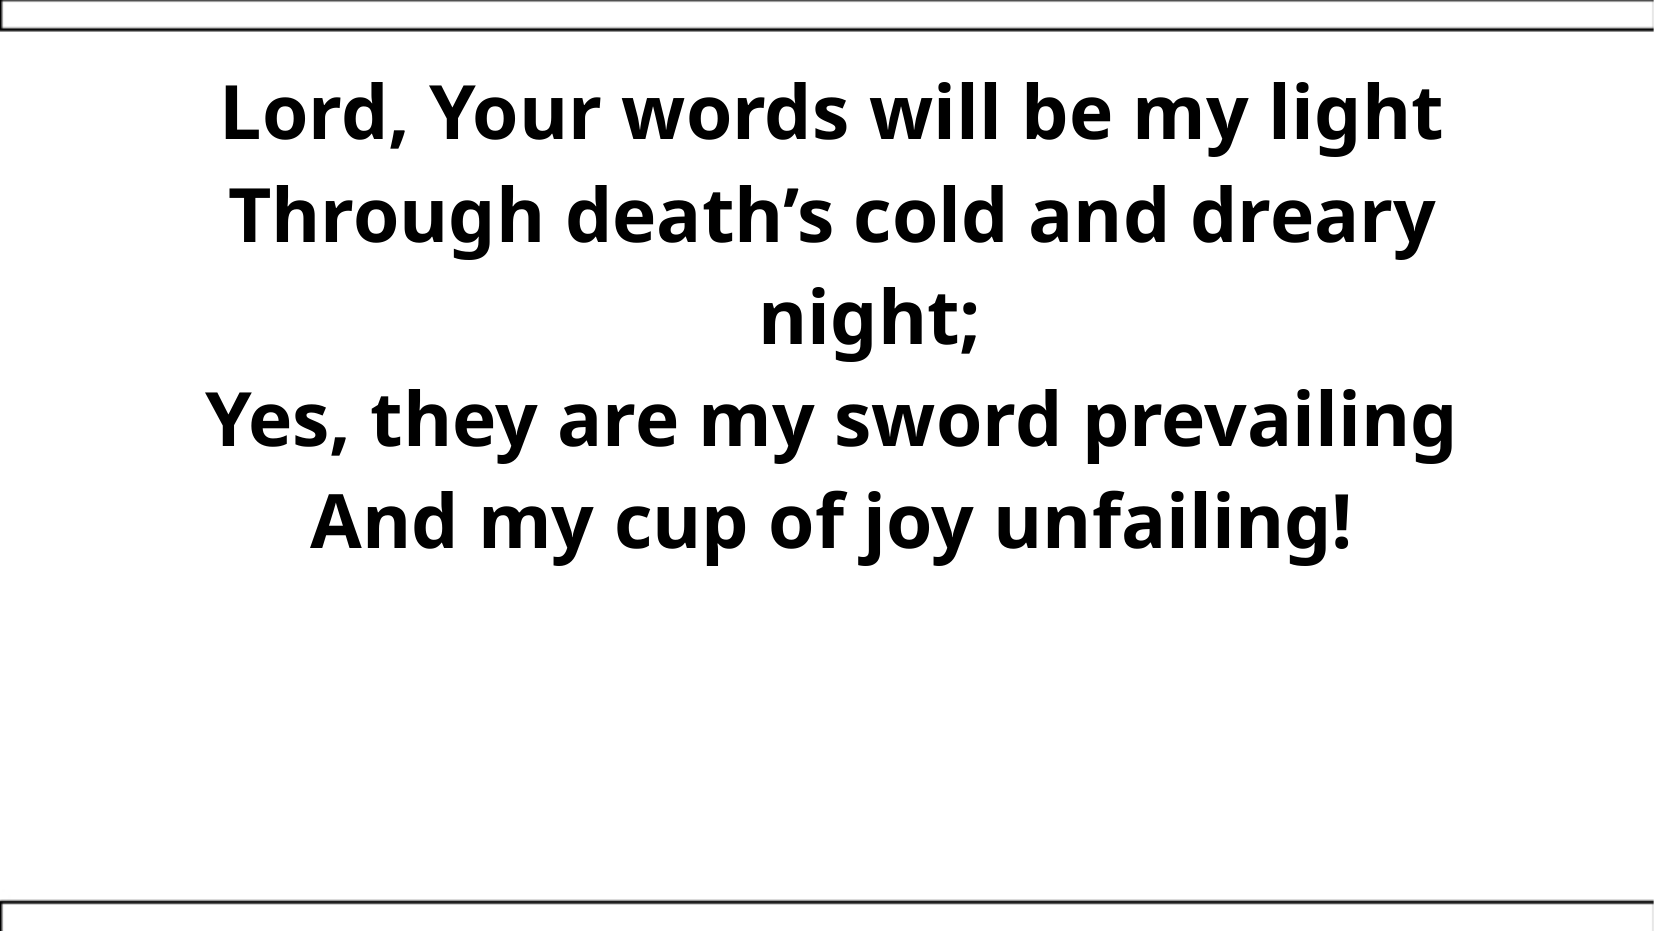

Lord, Your words will be my light
Through death’s cold and dreary night;
Yes, they are my sword prevailing
And my cup of joy unfailing!